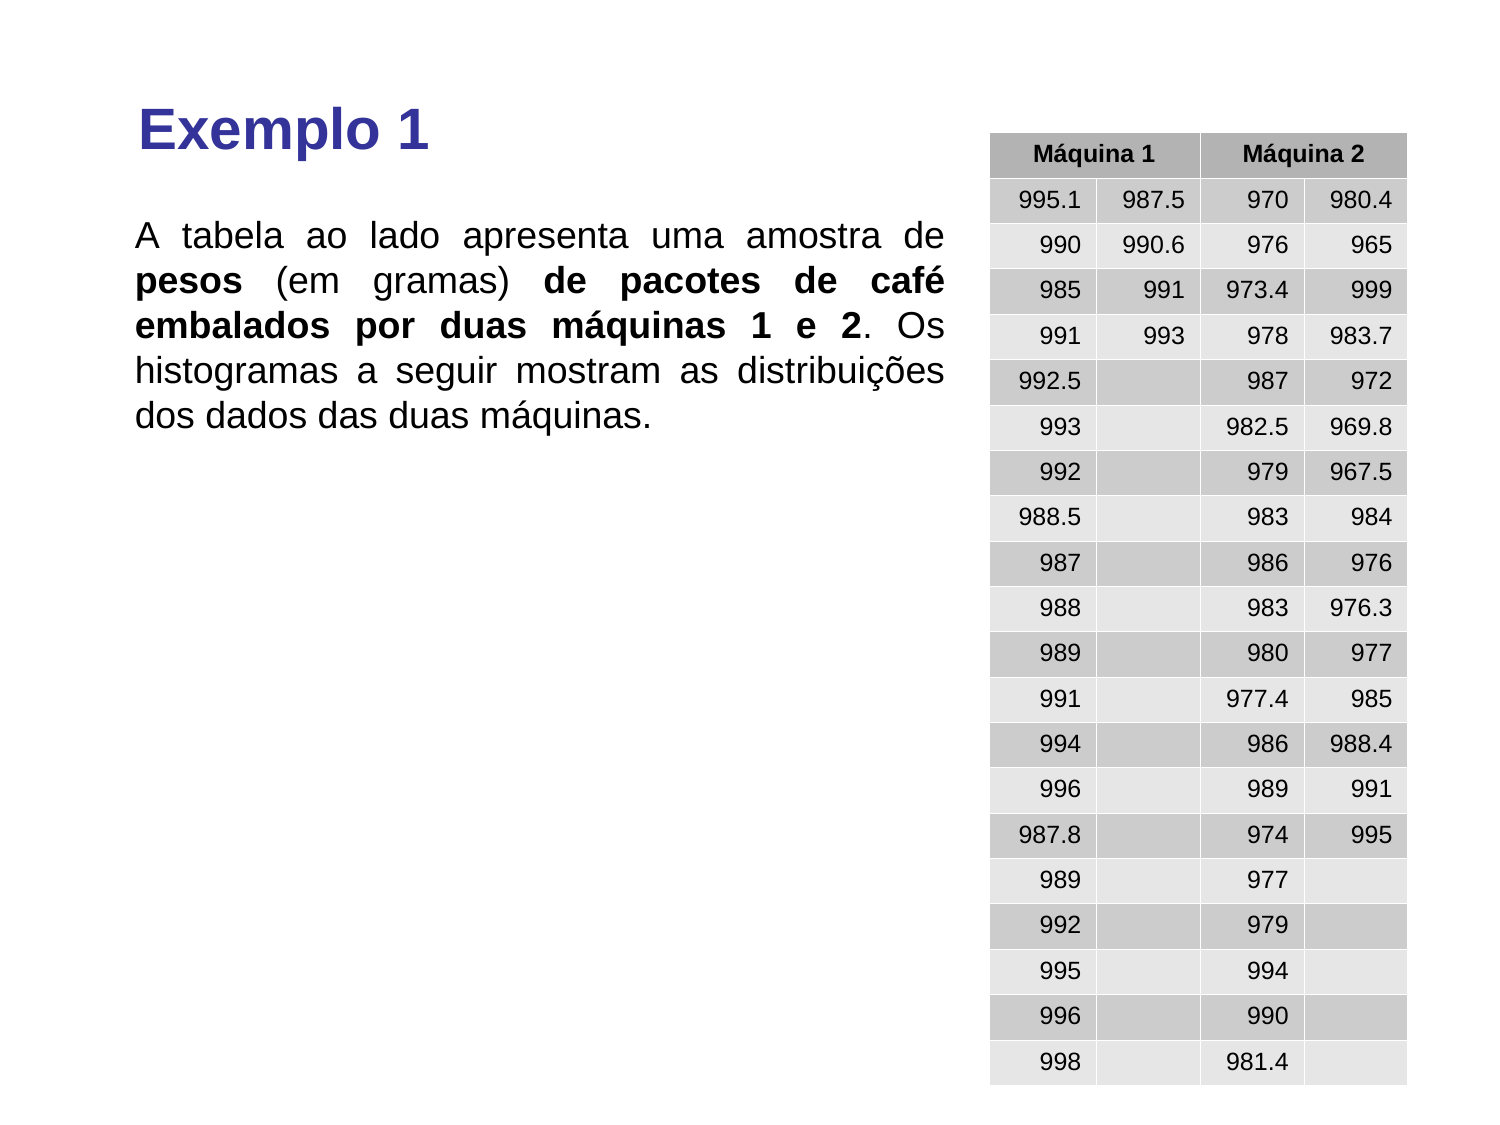

Exemplo 1
| Máquina 1 | | Máquina 2 | |
| --- | --- | --- | --- |
| 995.1 | 987.5 | 970 | 980.4 |
| 990 | 990.6 | 976 | 965 |
| 985 | 991 | 973.4 | 999 |
| 991 | 993 | 978 | 983.7 |
| 992.5 | | 987 | 972 |
| 993 | | 982.5 | 969.8 |
| 992 | | 979 | 967.5 |
| 988.5 | | 983 | 984 |
| 987 | | 986 | 976 |
| 988 | | 983 | 976.3 |
| 989 | | 980 | 977 |
| 991 | | 977.4 | 985 |
| 994 | | 986 | 988.4 |
| 996 | | 989 | 991 |
| 987.8 | | 974 | 995 |
| 989 | | 977 | |
| 992 | | 979 | |
| 995 | | 994 | |
| 996 | | 990 | |
| 998 | | 981.4 | |
A tabela ao lado apresenta uma amostra de pesos (em gramas) de pacotes de café embalados por duas máquinas 1 e 2. Os histogramas a seguir mostram as distribuições dos dados das duas máquinas.